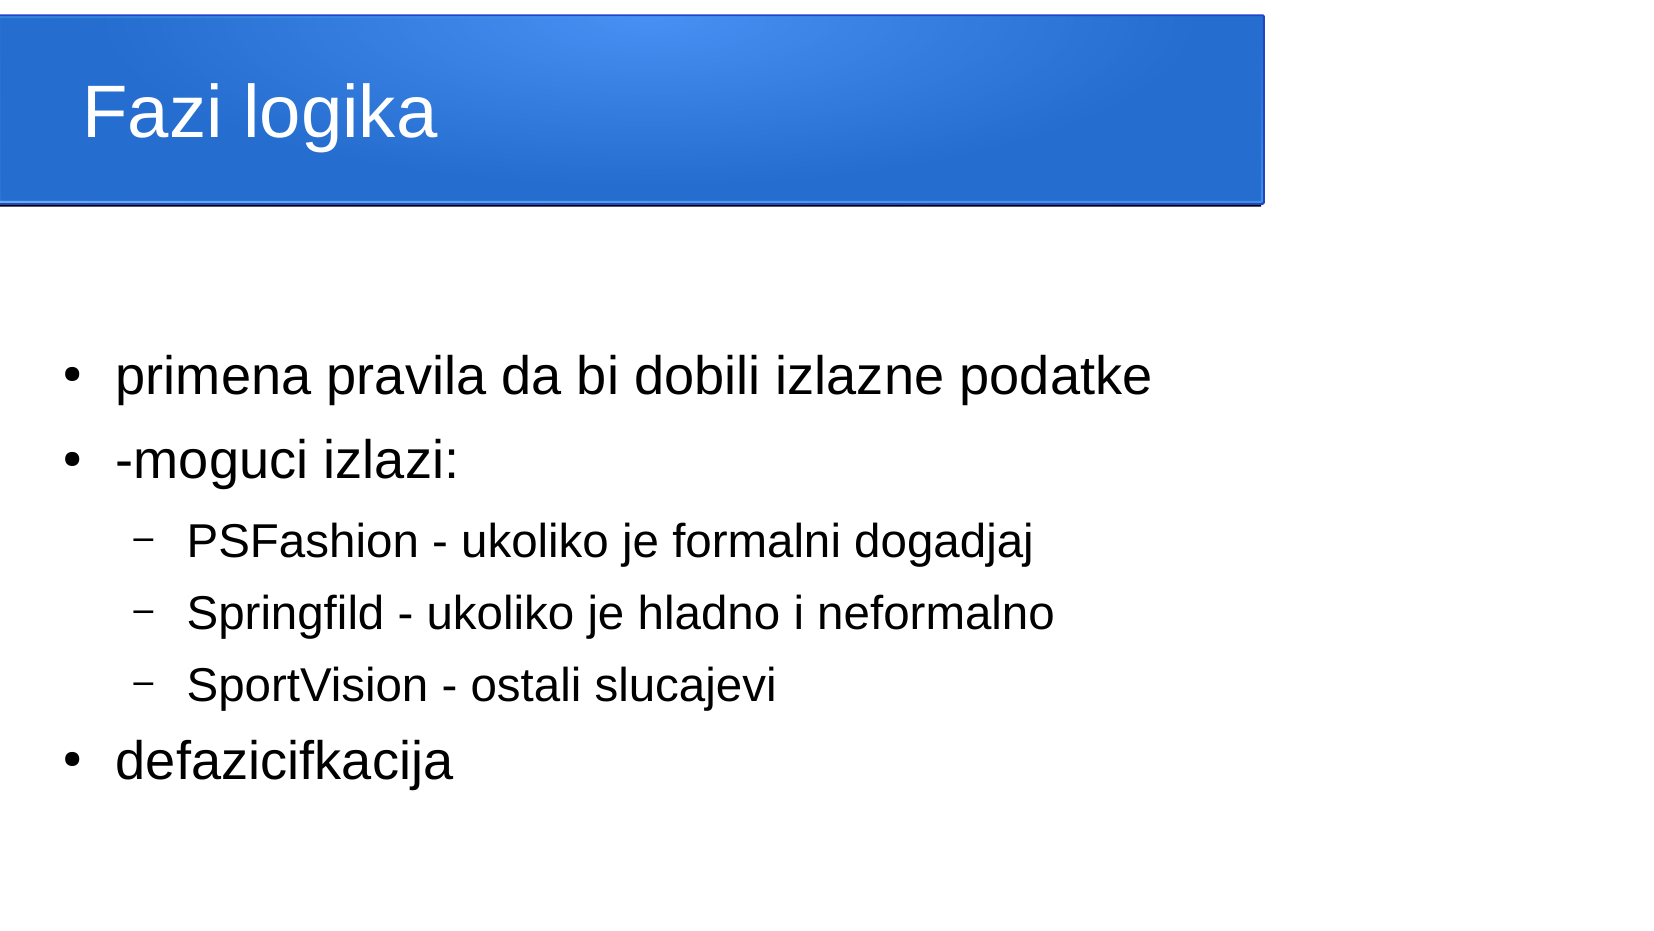

# Fazi logika
primena pravila da bi dobili izlazne podatke
-moguci izlazi:
PSFashion - ukoliko je formalni dogadjaj
Springfild - ukoliko je hladno i neformalno
SportVision - ostali slucajevi
defazicifkacija